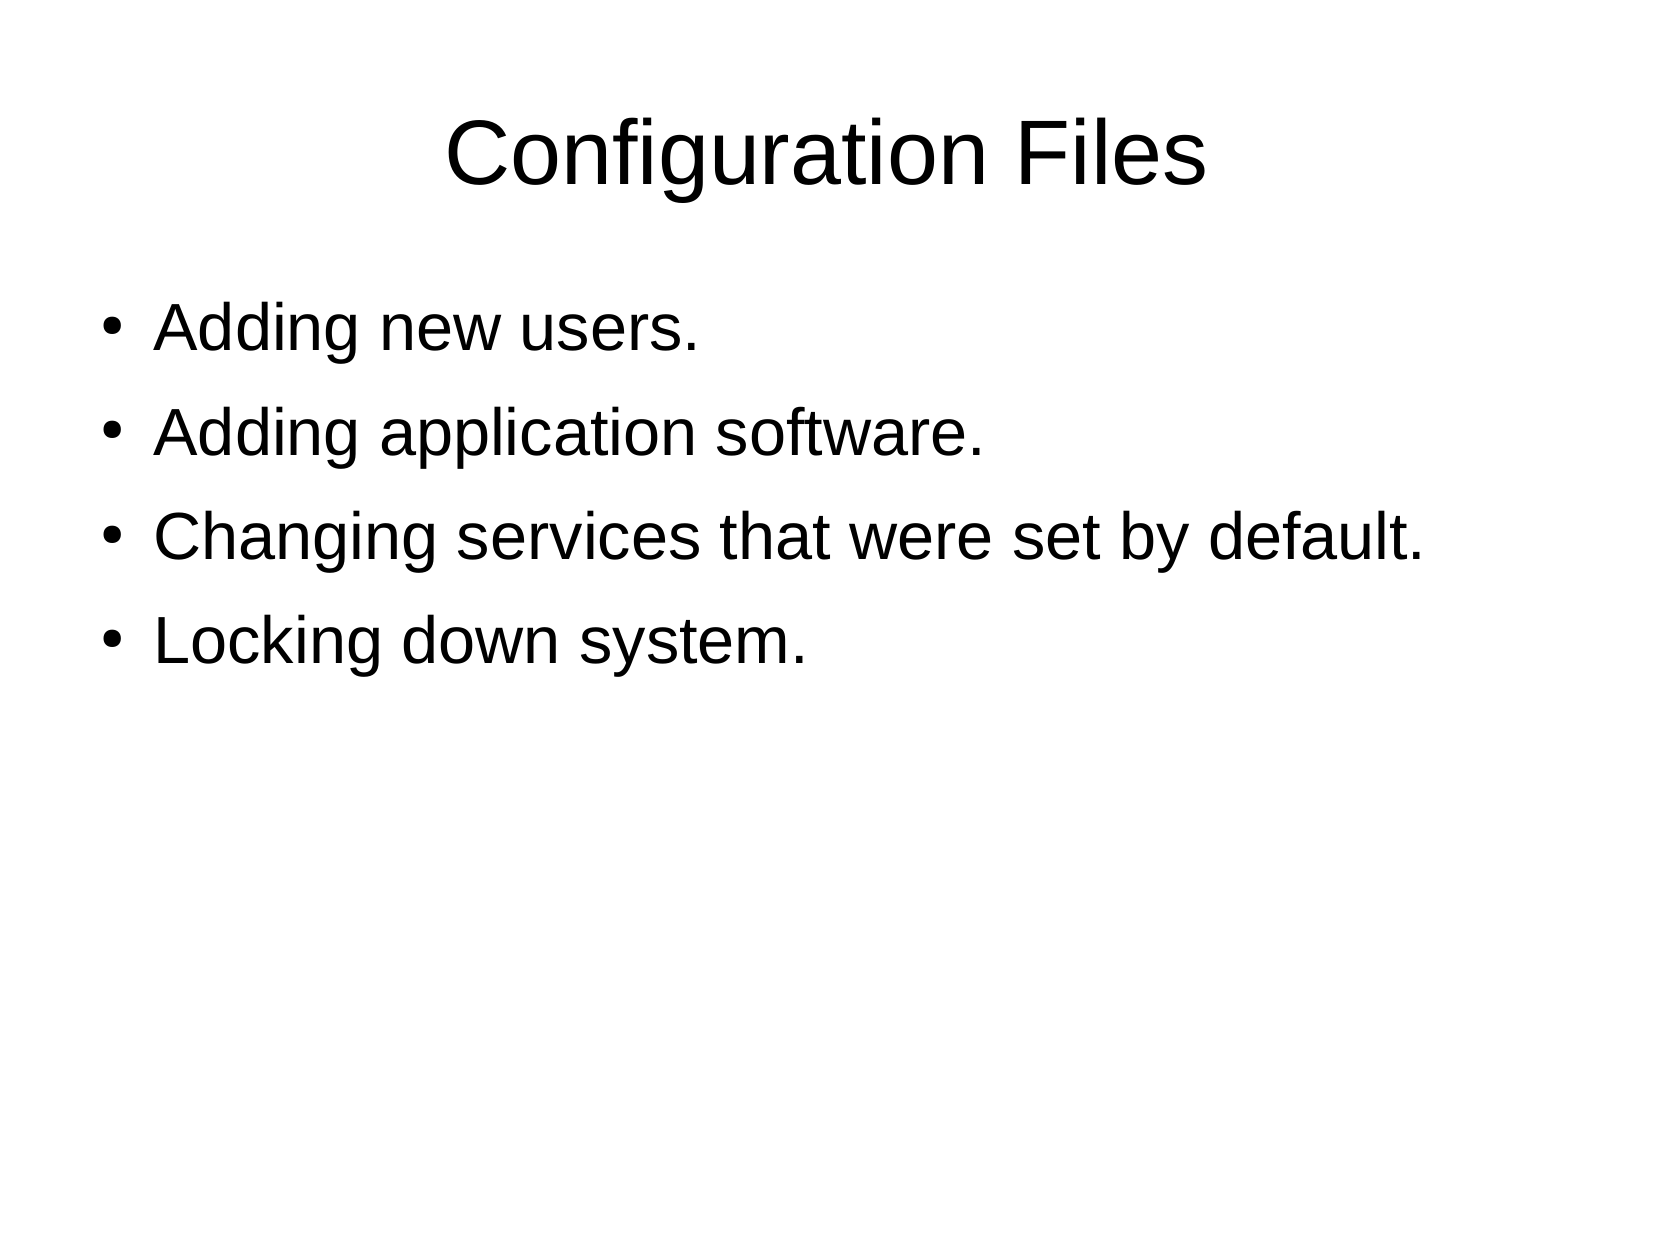

# Configuration Files
Adding new users.
Adding application software.
Changing services that were set by default.
Locking down system.